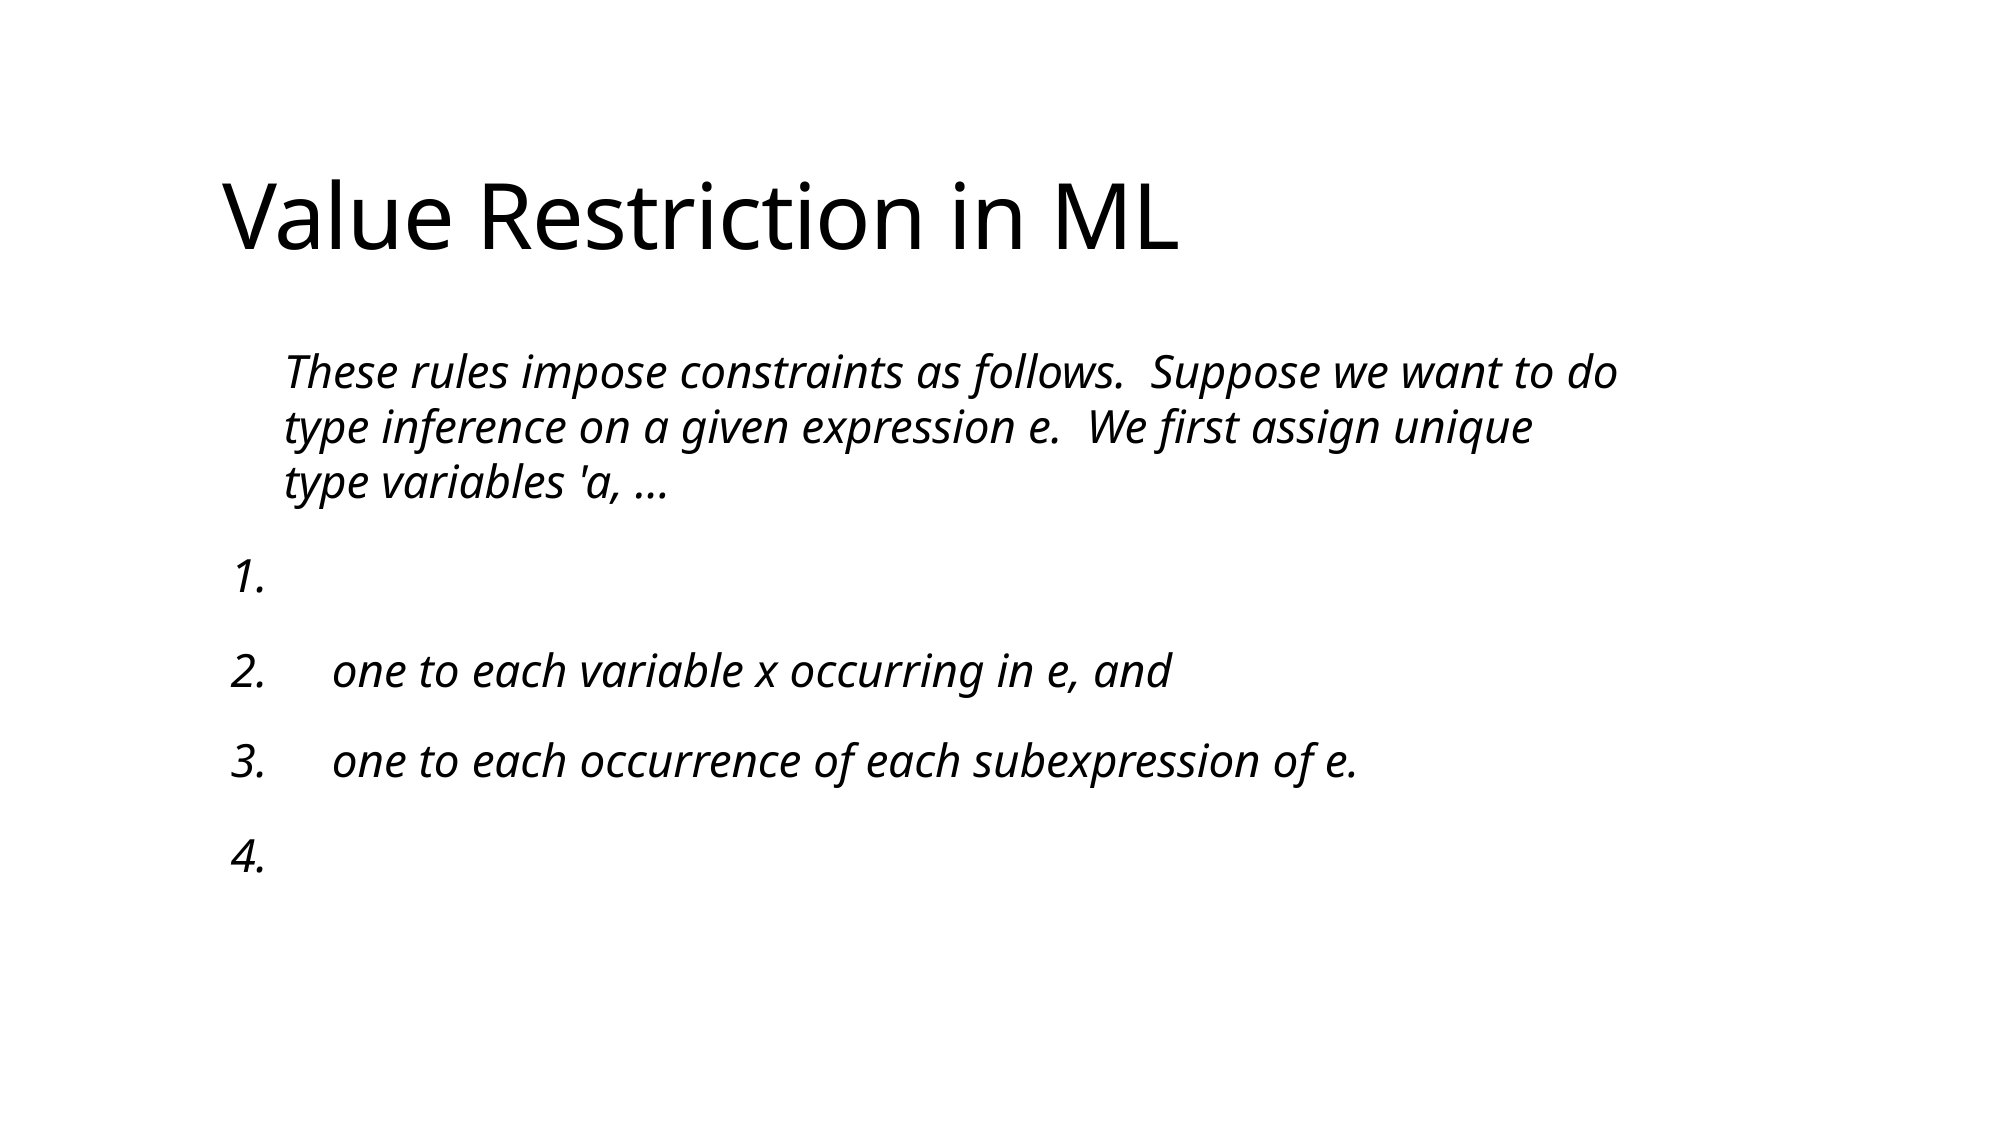

# Value Restriction in ML
These rules impose constraints as follows. Suppose we want to do type inference on a given expression e. We first assign unique type variables 'a, ...
 one to each variable x occurring in e, and
 one to each occurrence of each subexpression of e.